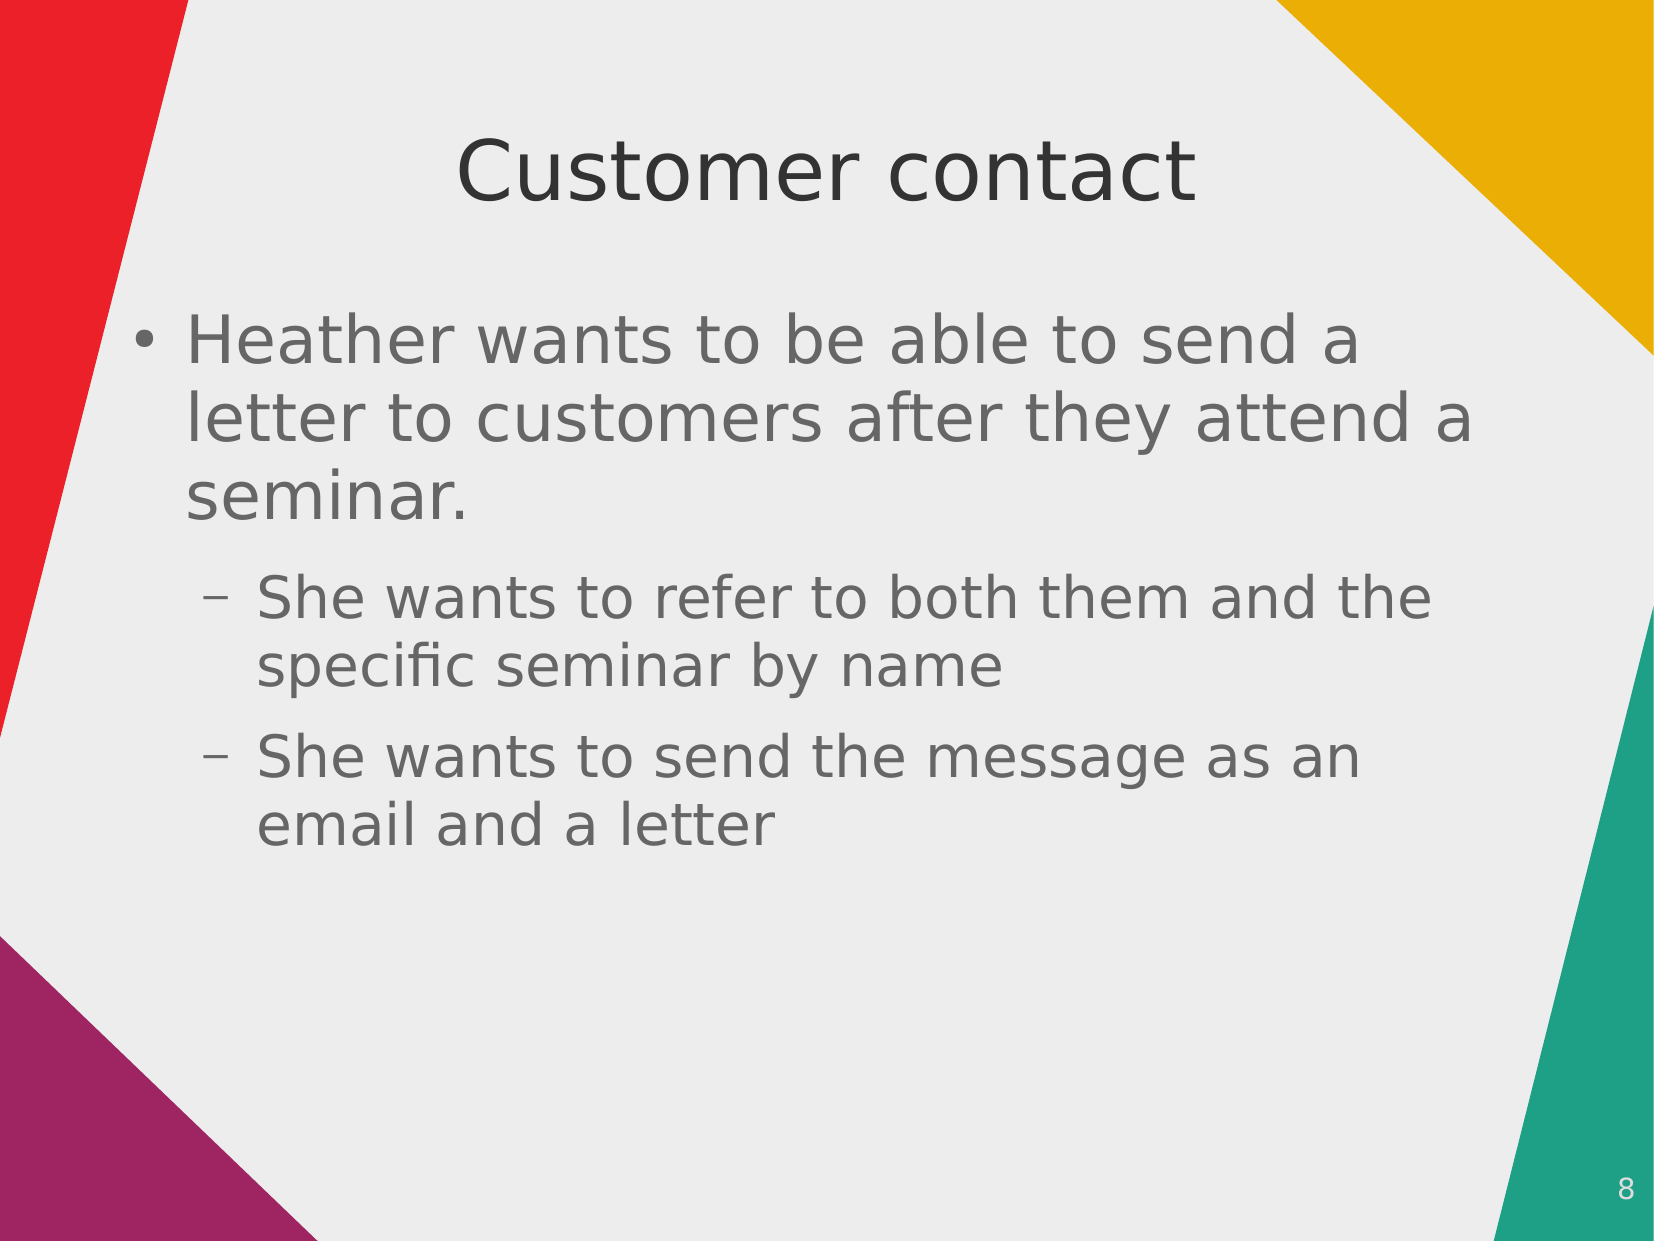

# Customer contact
Heather wants to be able to send a letter to customers after they attend a seminar.
She wants to refer to both them and the specific seminar by name
She wants to send the message as an email and a letter
8